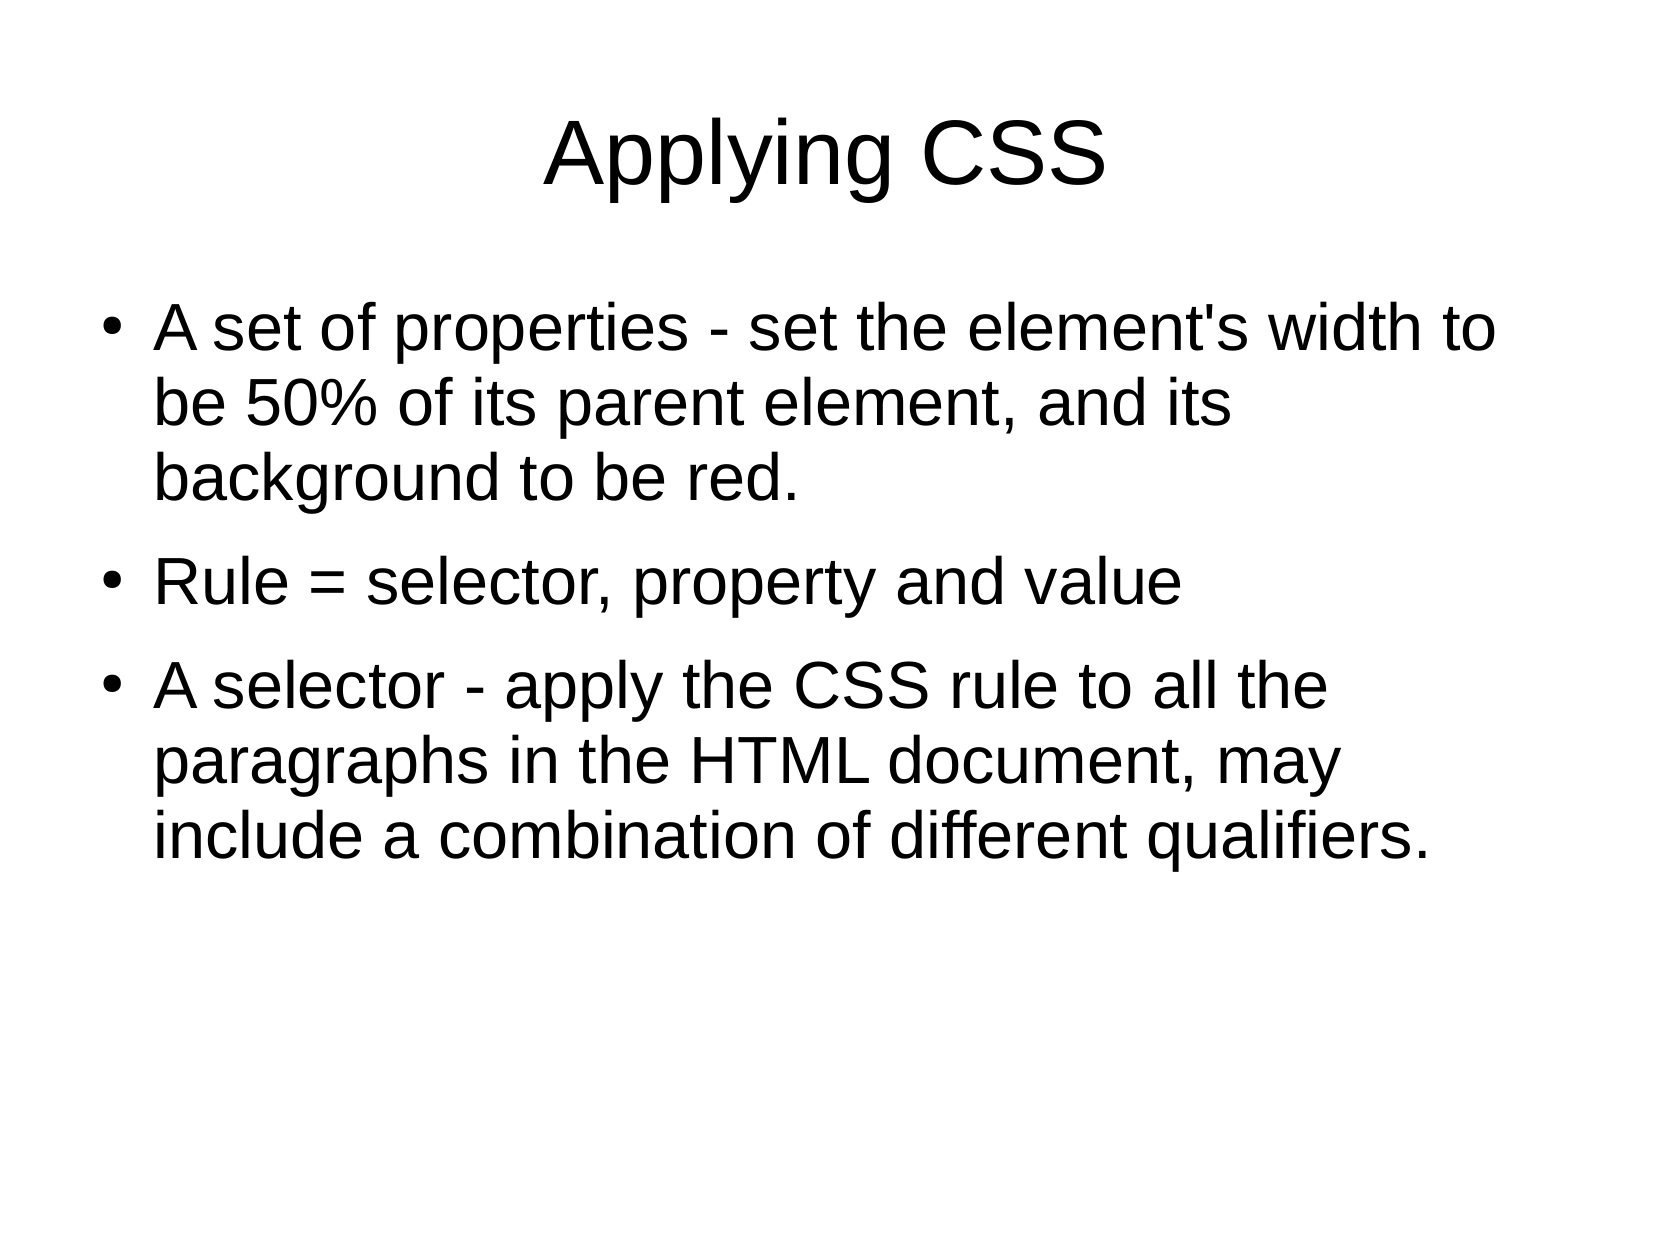

# Applying CSS
A set of properties - set the element's width to be 50% of its parent element, and its background to be red.
Rule = selector, property and value
A selector - apply the CSS rule to all the paragraphs in the HTML document, may include a combination of different qualifiers.